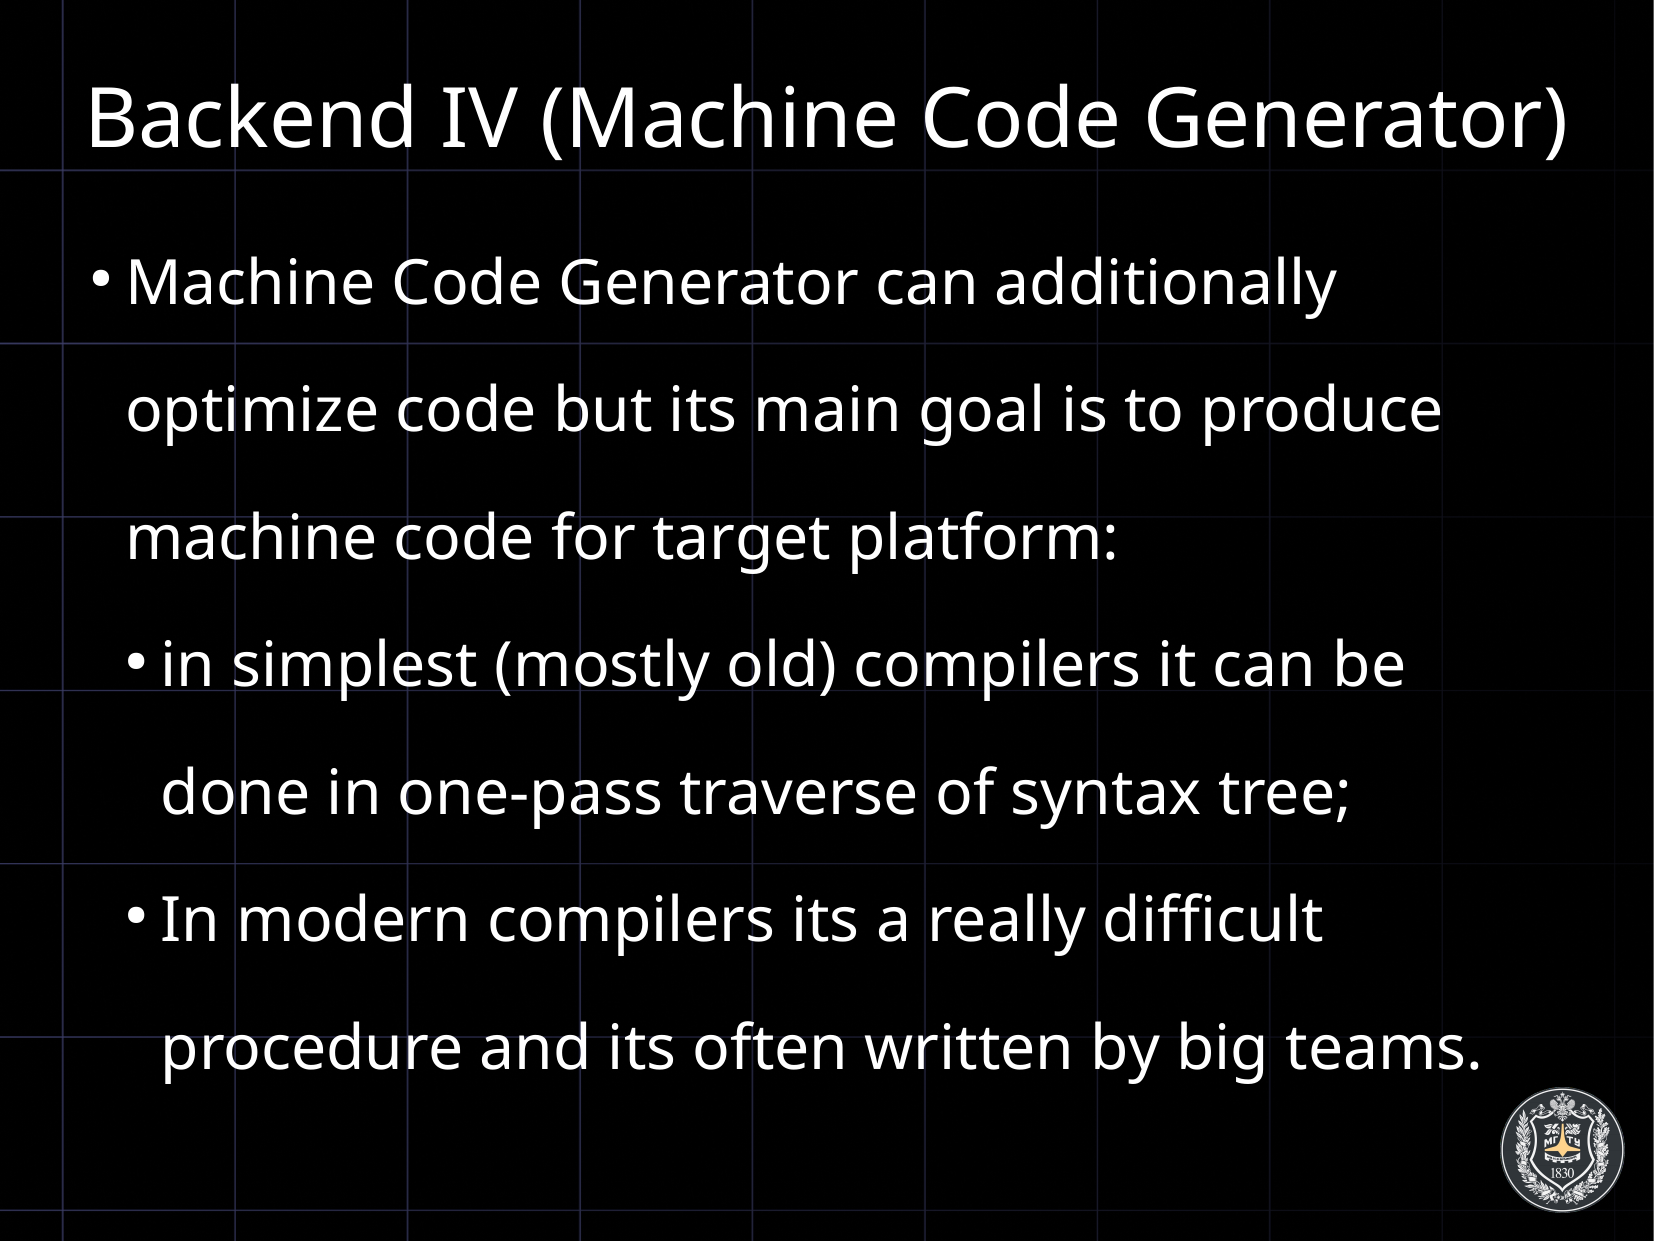

# Backend IV (Machine Code Generator)
Machine Code Generator can additionally optimize code but its main goal is to produce machine code for target platform:
in simplest (mostly old) compilers it can be done in one-pass traverse of syntax tree;
In modern compilers its a really difficult procedure and its often written by big teams.